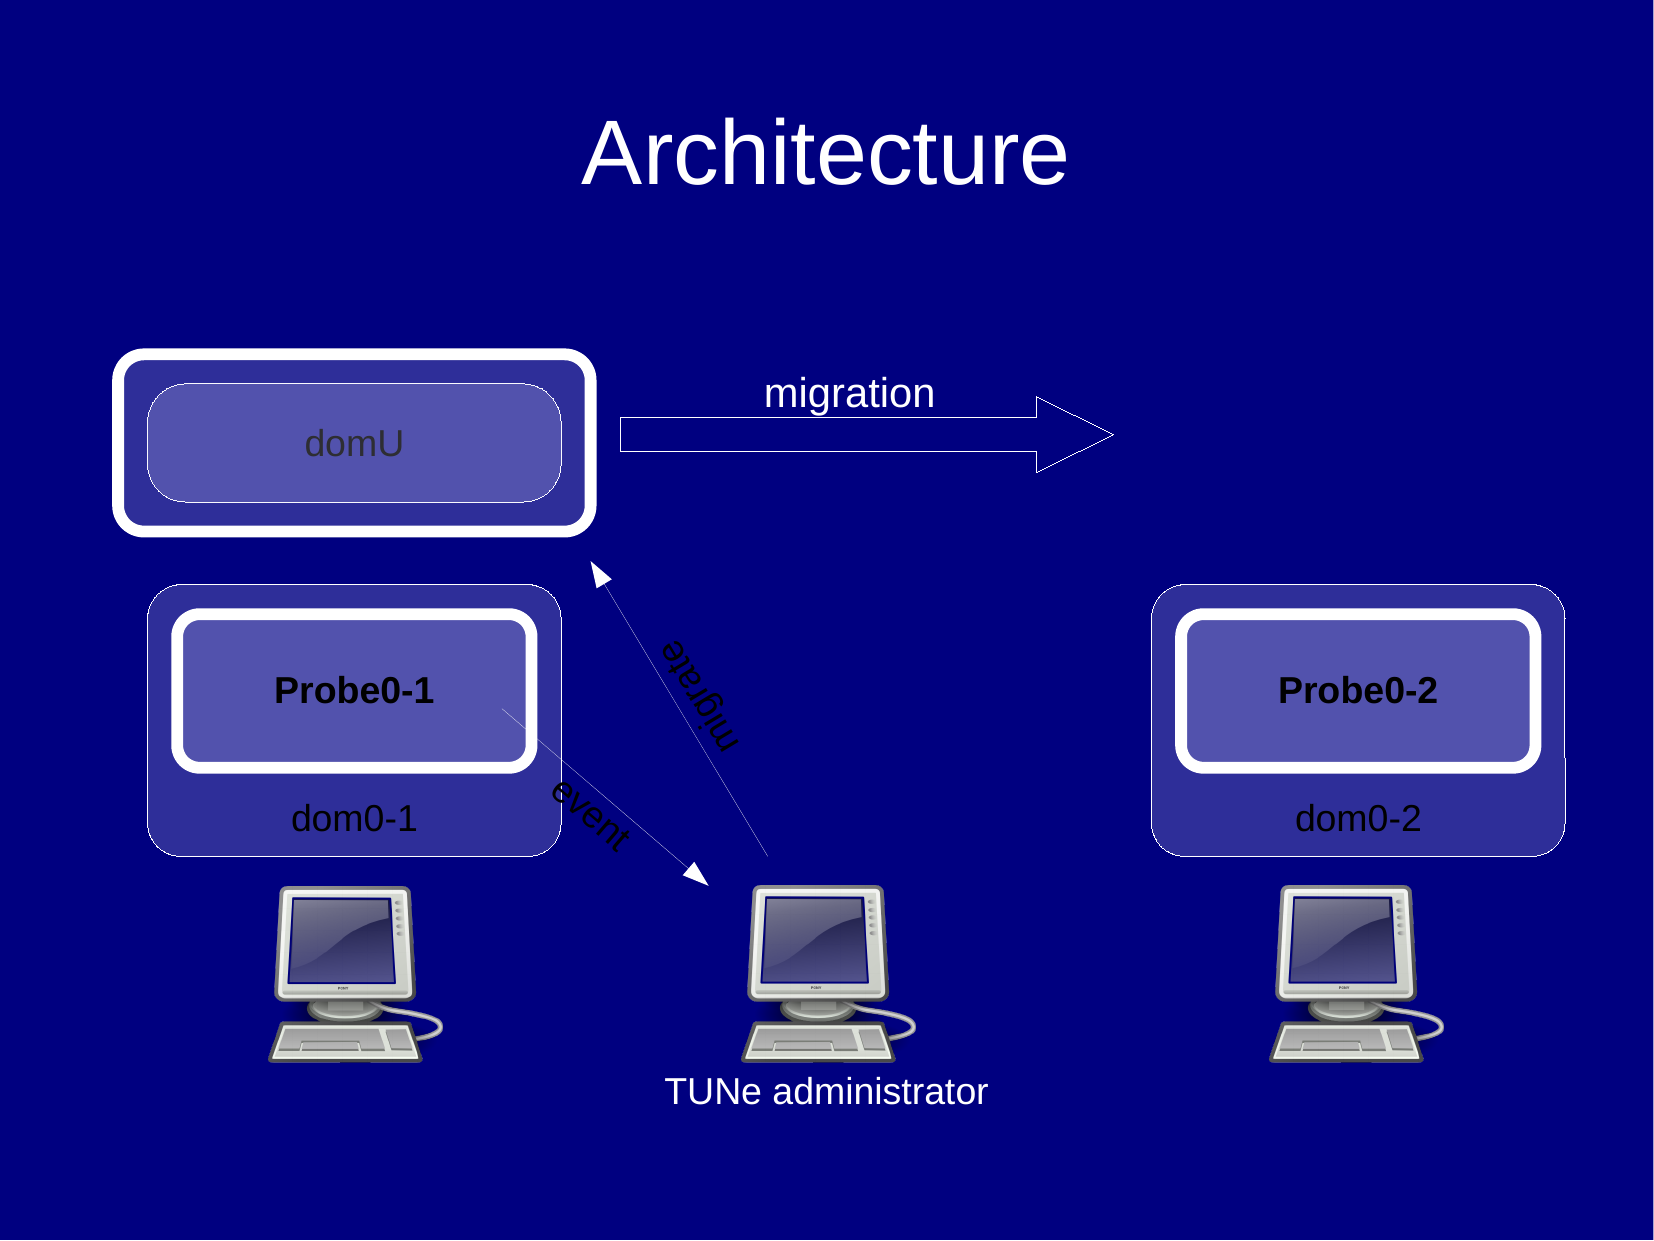

# Architecture
domU
migration
migrate
dom0-1
dom0-2
Probe0-1
Probe0-2
event
TUNe administrator